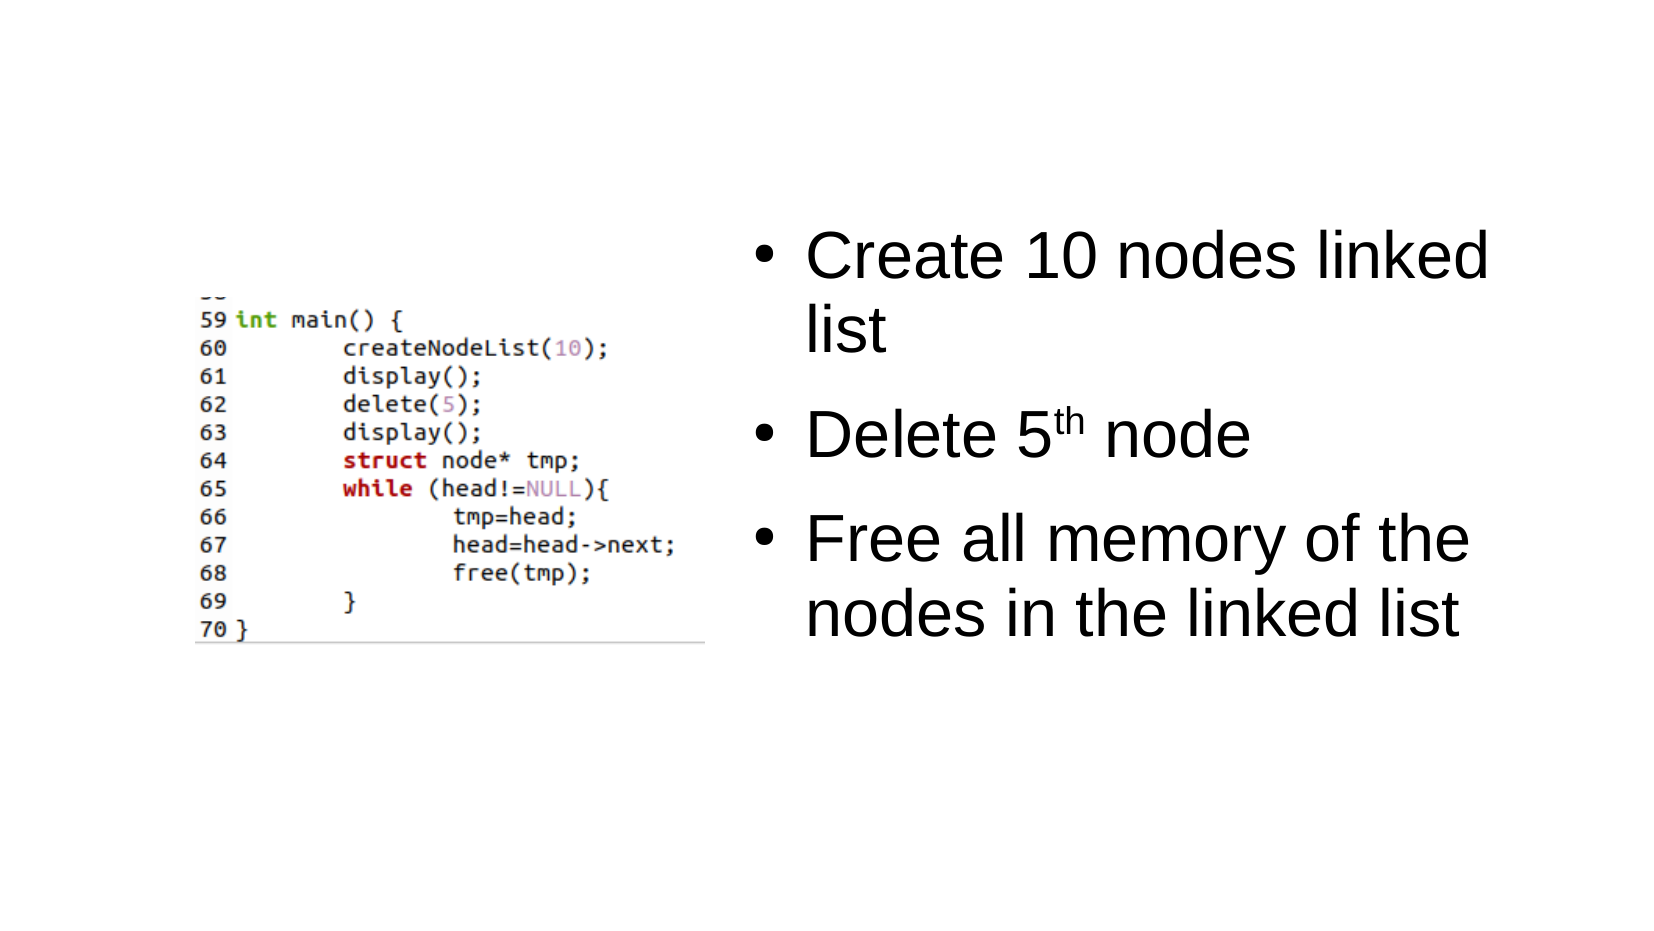

# Create 10 nodes linked list
Delete 5th node
Free all memory of the nodes in the linked list